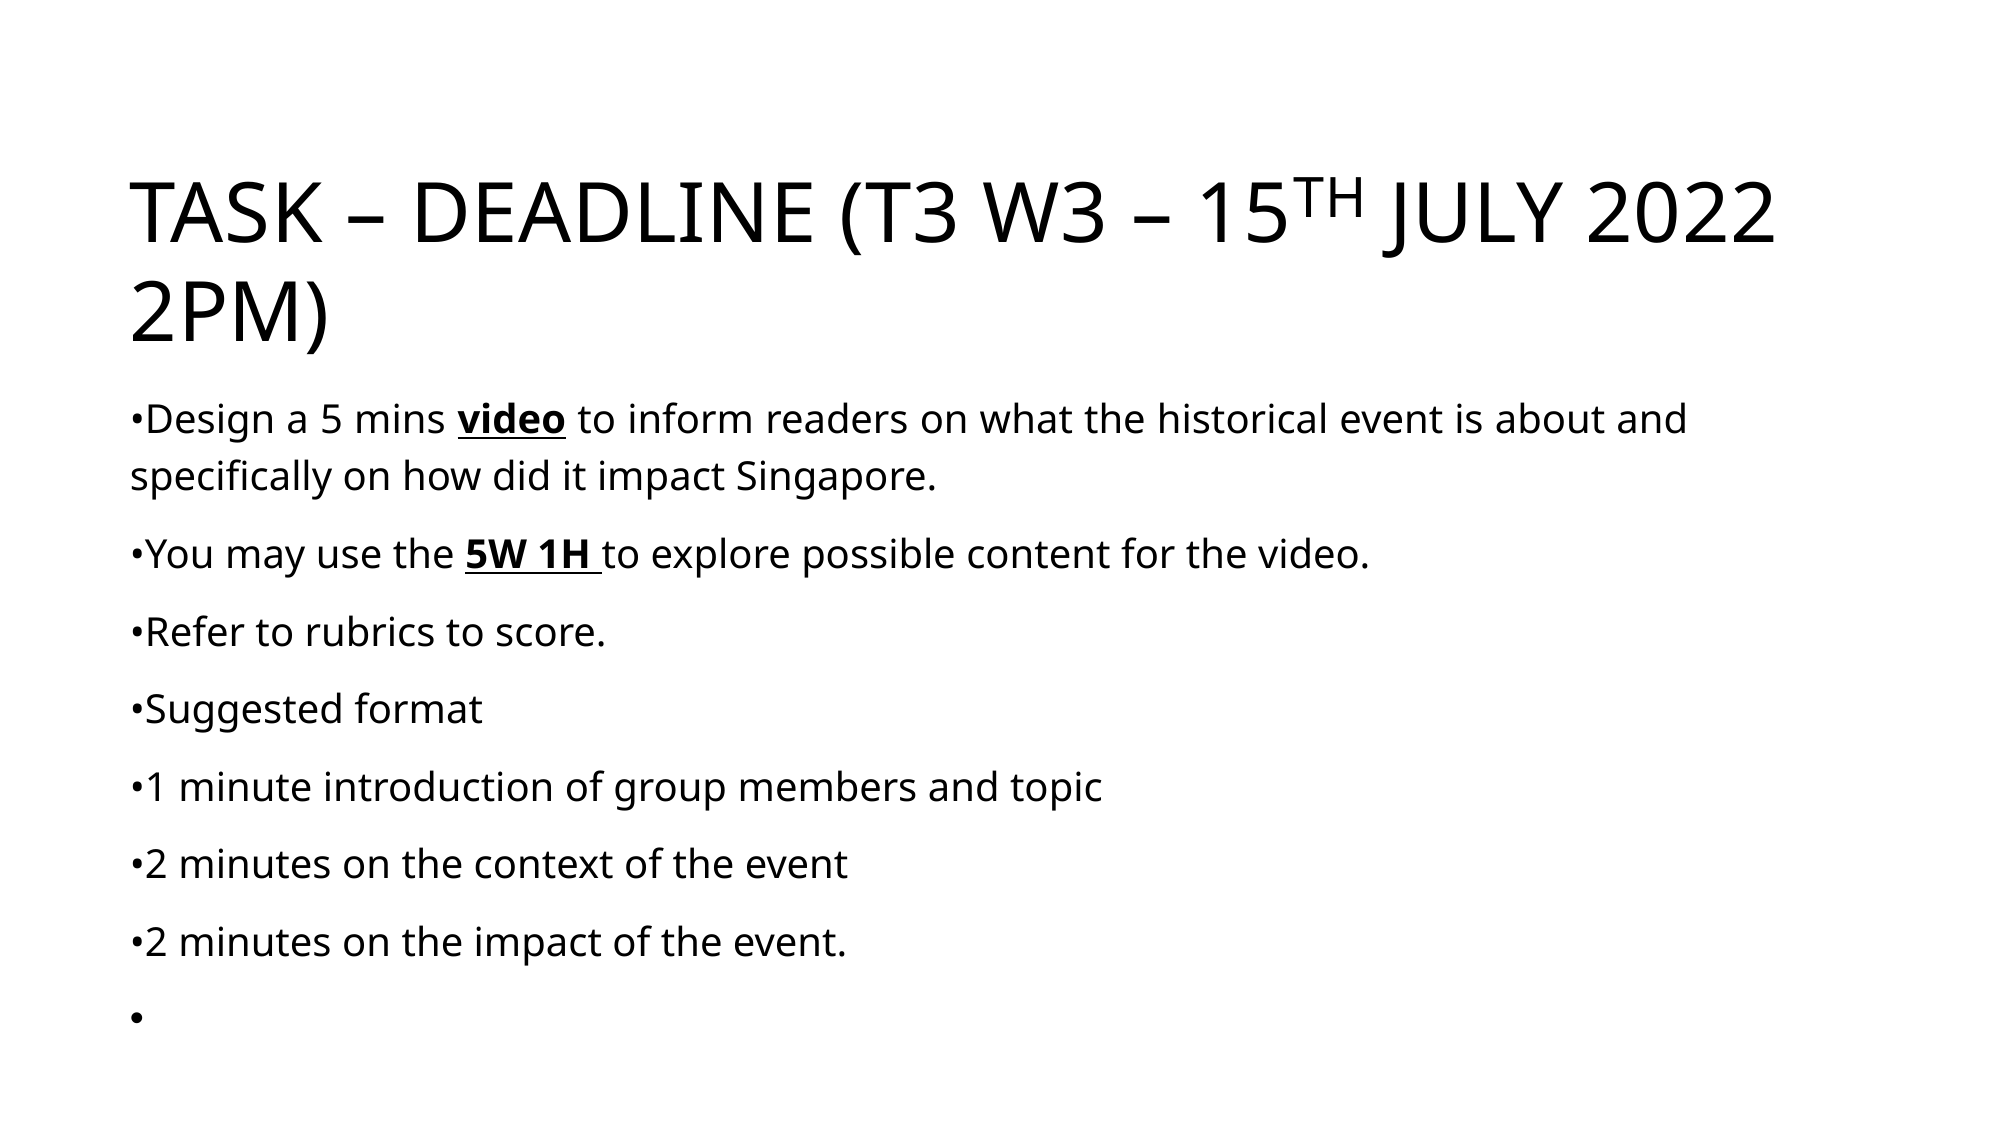

# Task – Deadline (T3 W3 – 15th July 2022 2pm)
•Design a 5 mins video to inform readers on what the historical event is about and specifically on how did it impact Singapore.
•You may use the 5W 1H to explore possible content for the video.
•Refer to rubrics to score.
•Suggested format
•1 minute introduction of group members and topic
•2 minutes on the context of the event
•2 minutes on the impact of the event.